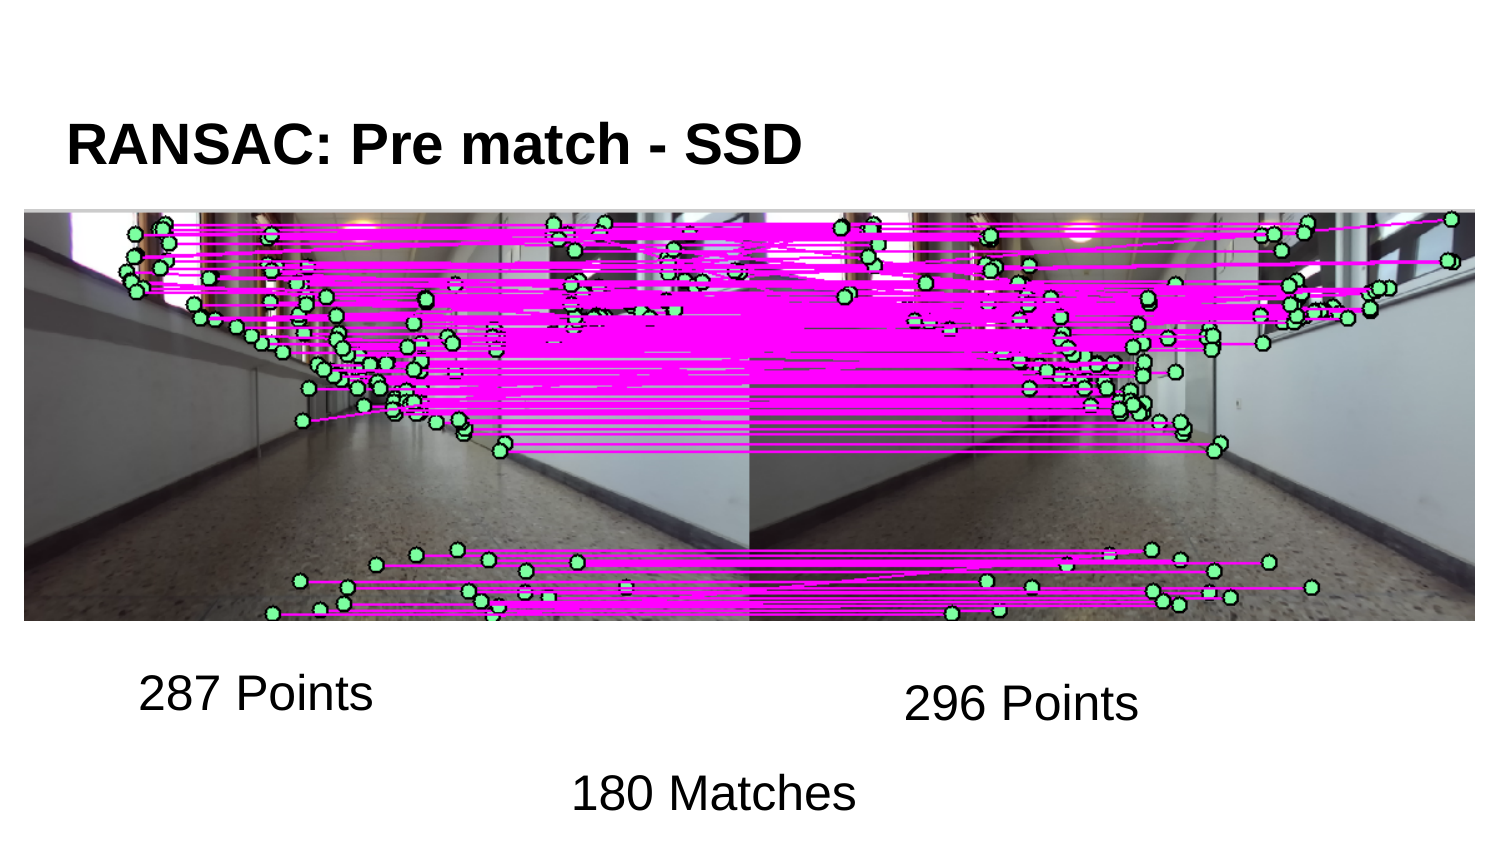

# RANSAC: Pre match - SSD
287 Points
296 Points
180 Matches